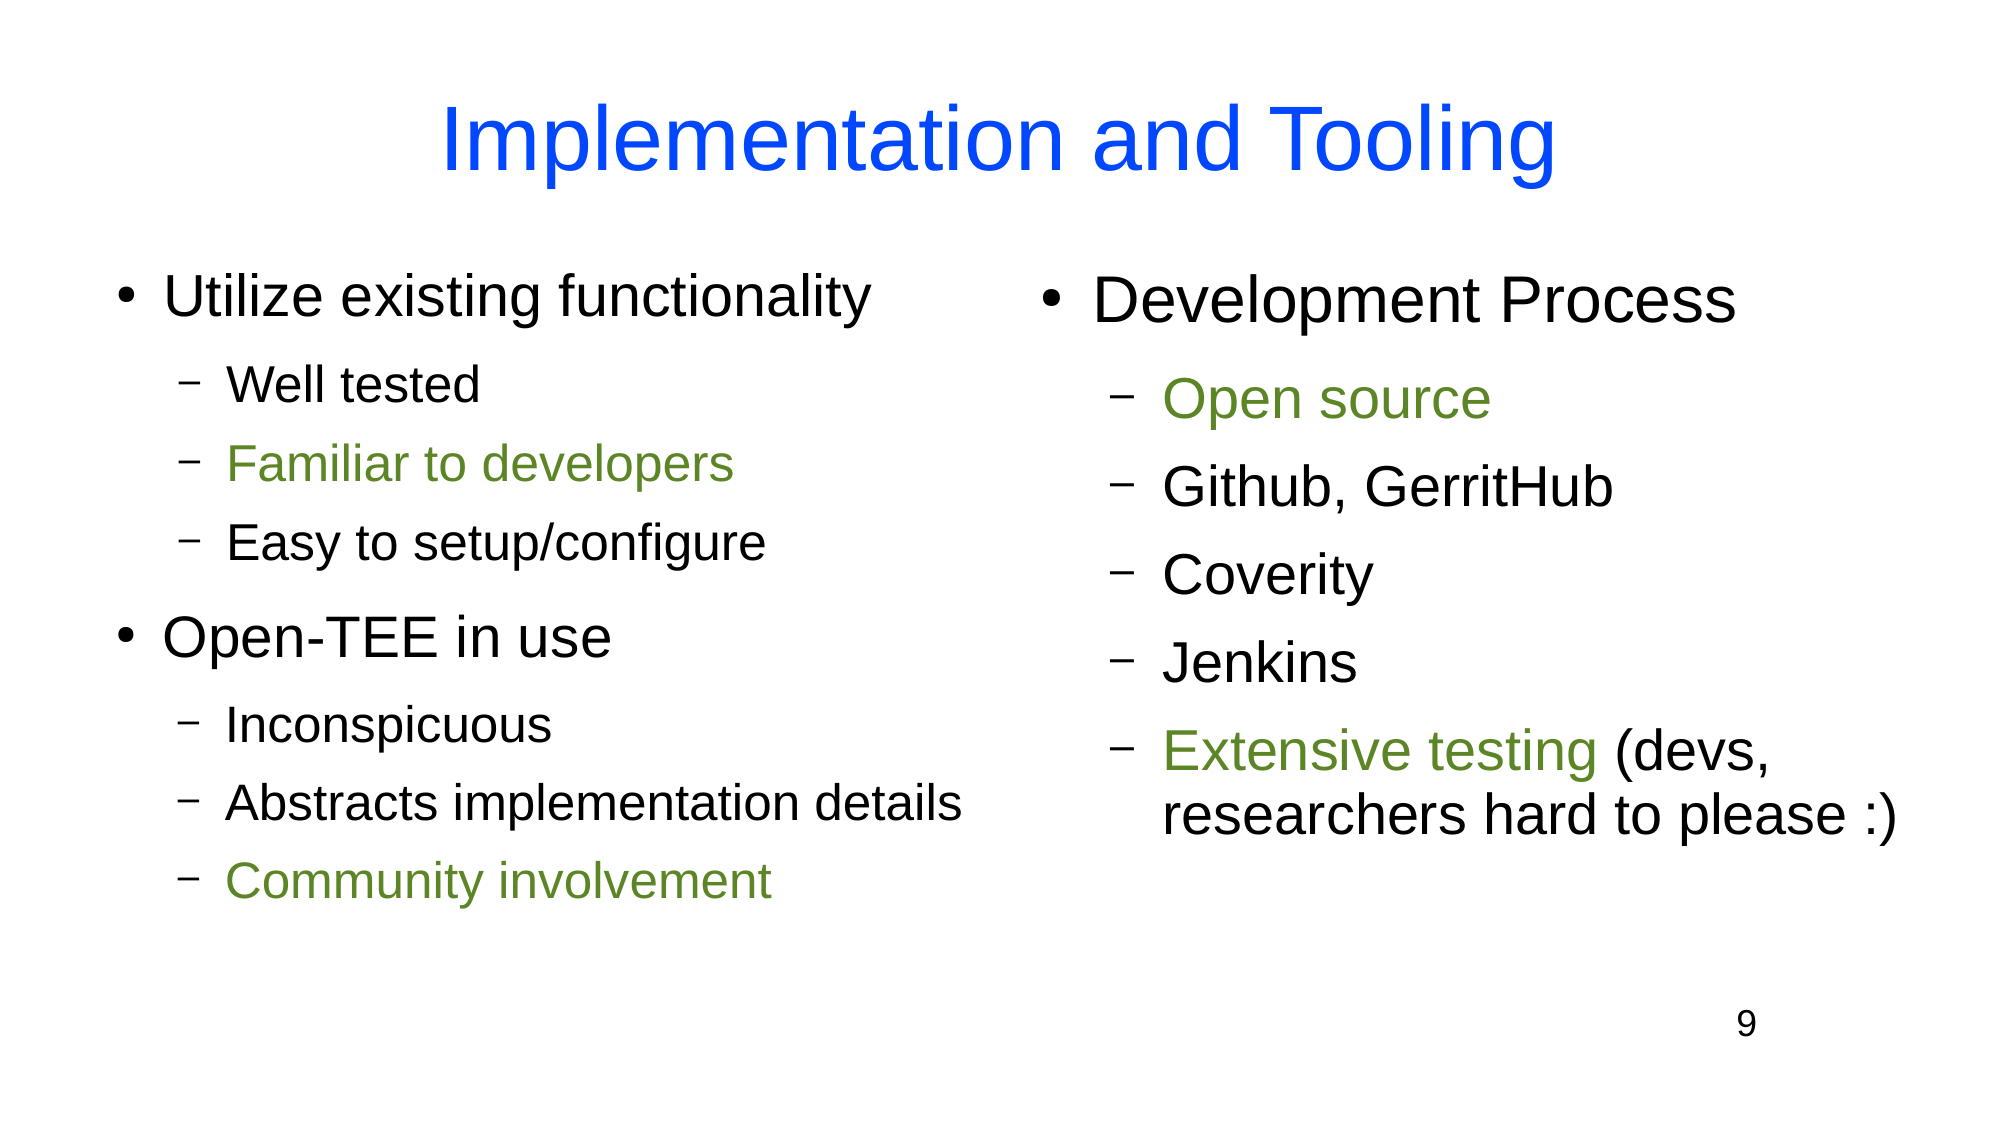

# Implementation and Tooling
Utilize existing functionality
Well tested
Familiar to developers
Easy to setup/configure
Development Process
Open source
Github, GerritHub
Coverity
Jenkins
Extensive testing (devs, researchers hard to please :)
Open-TEE in use
Inconspicuous
Abstracts implementation details
Community involvement